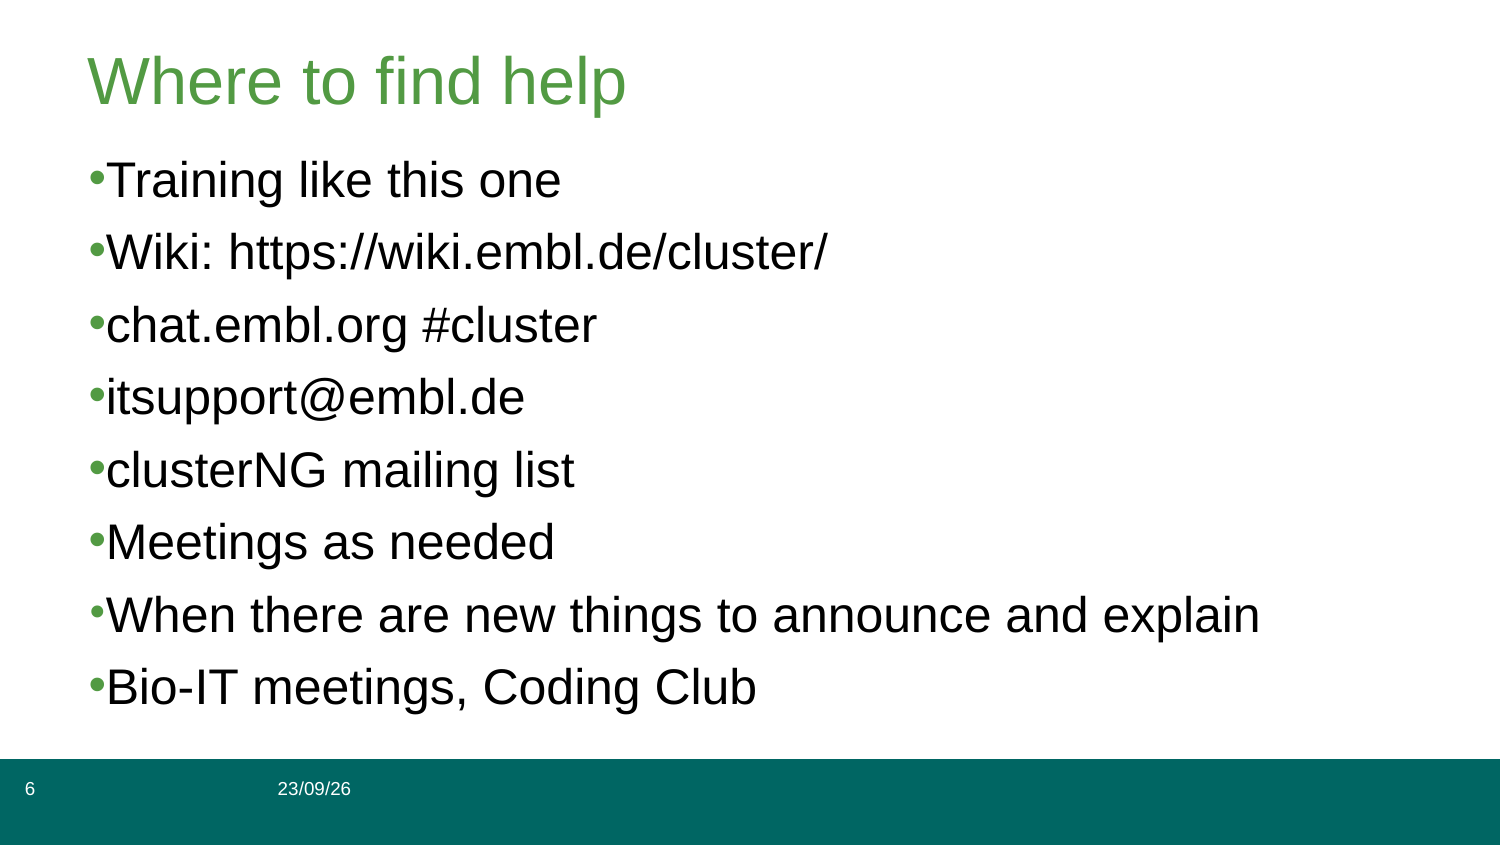

# Where to find help
Training like this one
Wiki: https://wiki.embl.de/cluster/
chat.embl.org #cluster
itsupport@embl.de
clusterNG mailing list
Meetings as needed
When there are new things to announce and explain
Bio-IT meetings, Coding Club